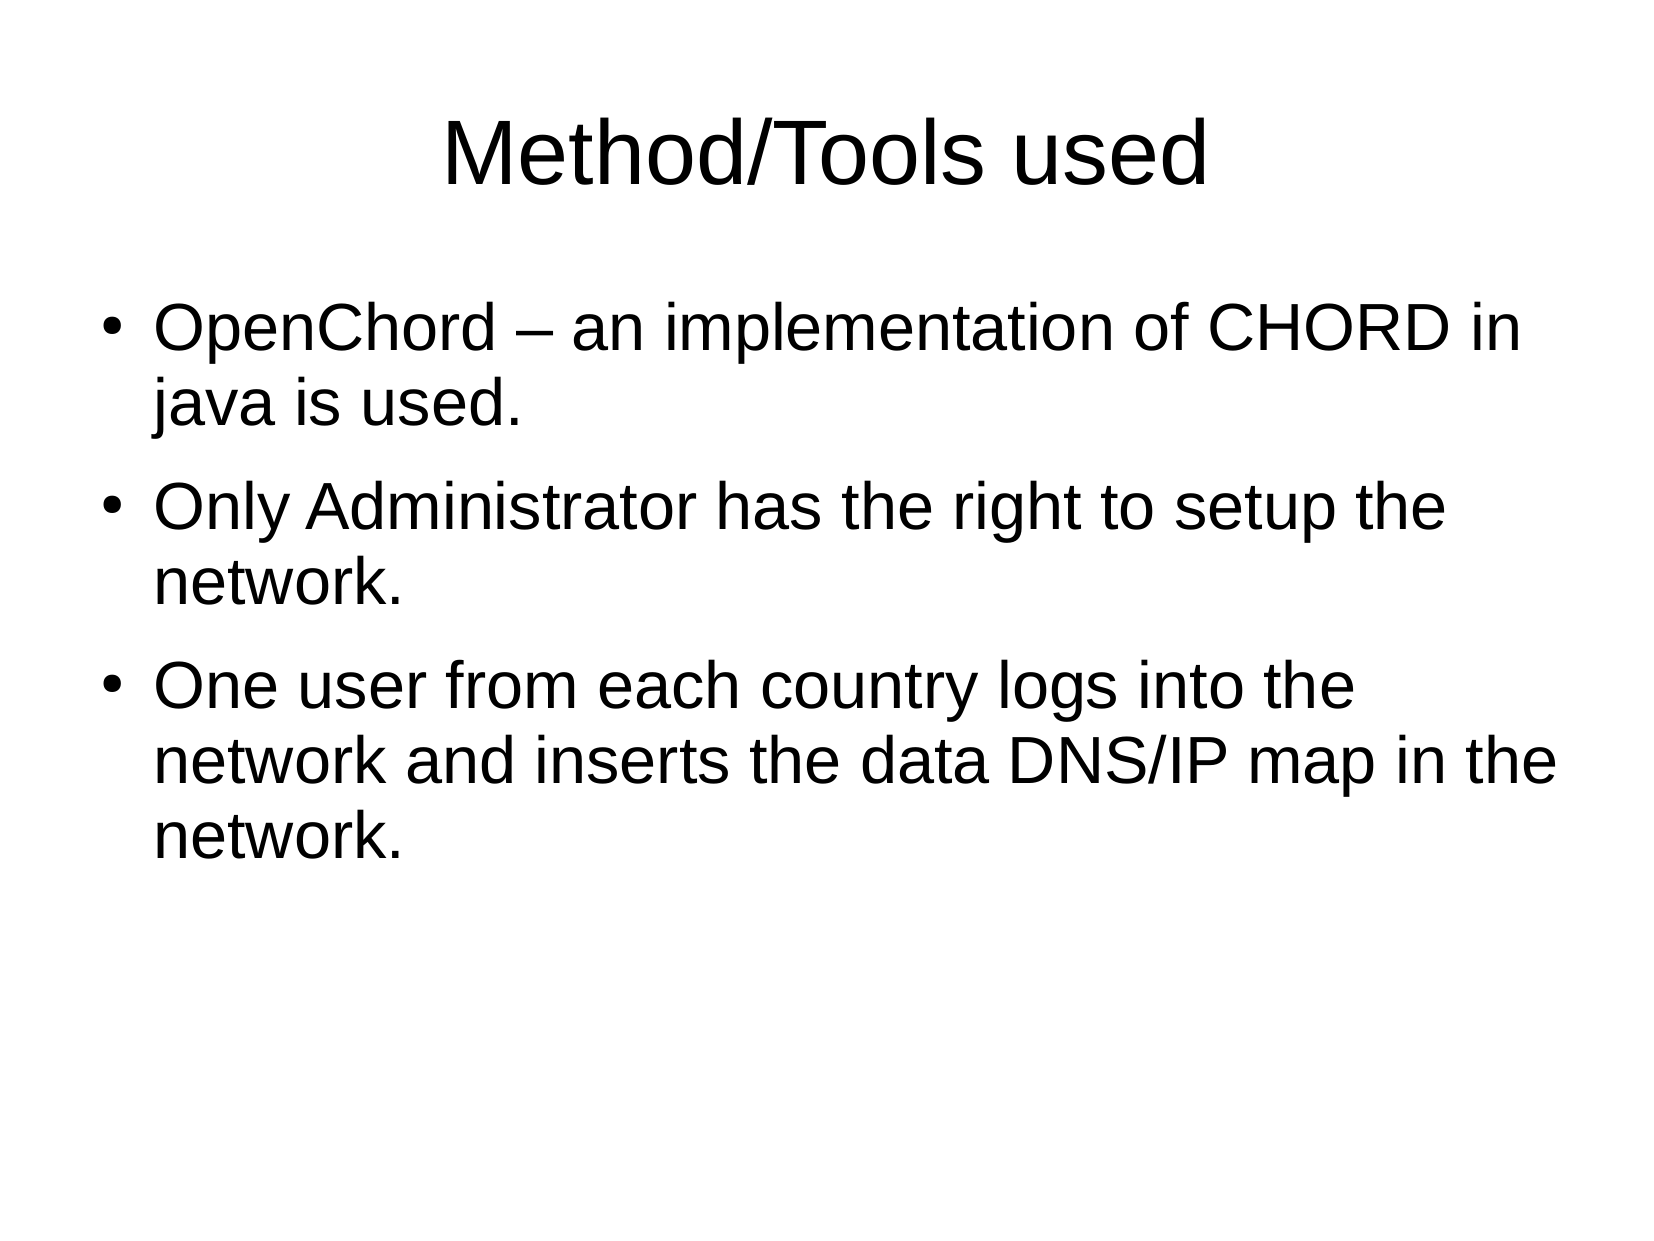

# Method/Tools used
OpenChord – an implementation of CHORD in java is used.
Only Administrator has the right to setup the network.
One user from each country logs into the network and inserts the data DNS/IP map in the network.